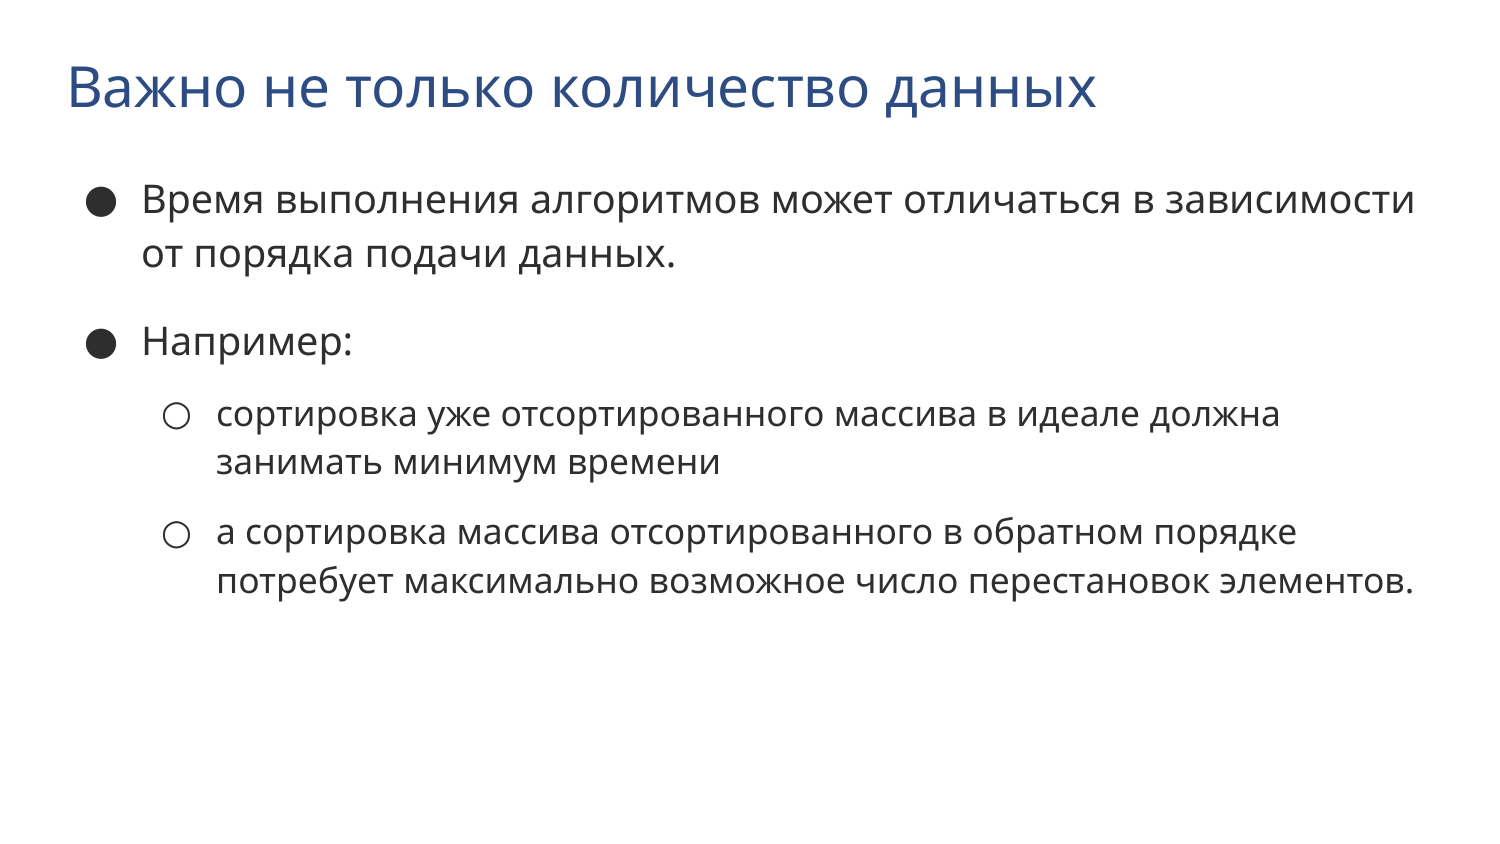

# Важно не только количество данных
Время выполнения алгоритмов может отличаться в зависимости от порядка подачи данных.
Например:
сортировка уже отсортированного массива в идеале должна занимать минимум времени
а сортировка массива отсортированного в обратном порядке потребует максимально возможное число перестановок элементов.